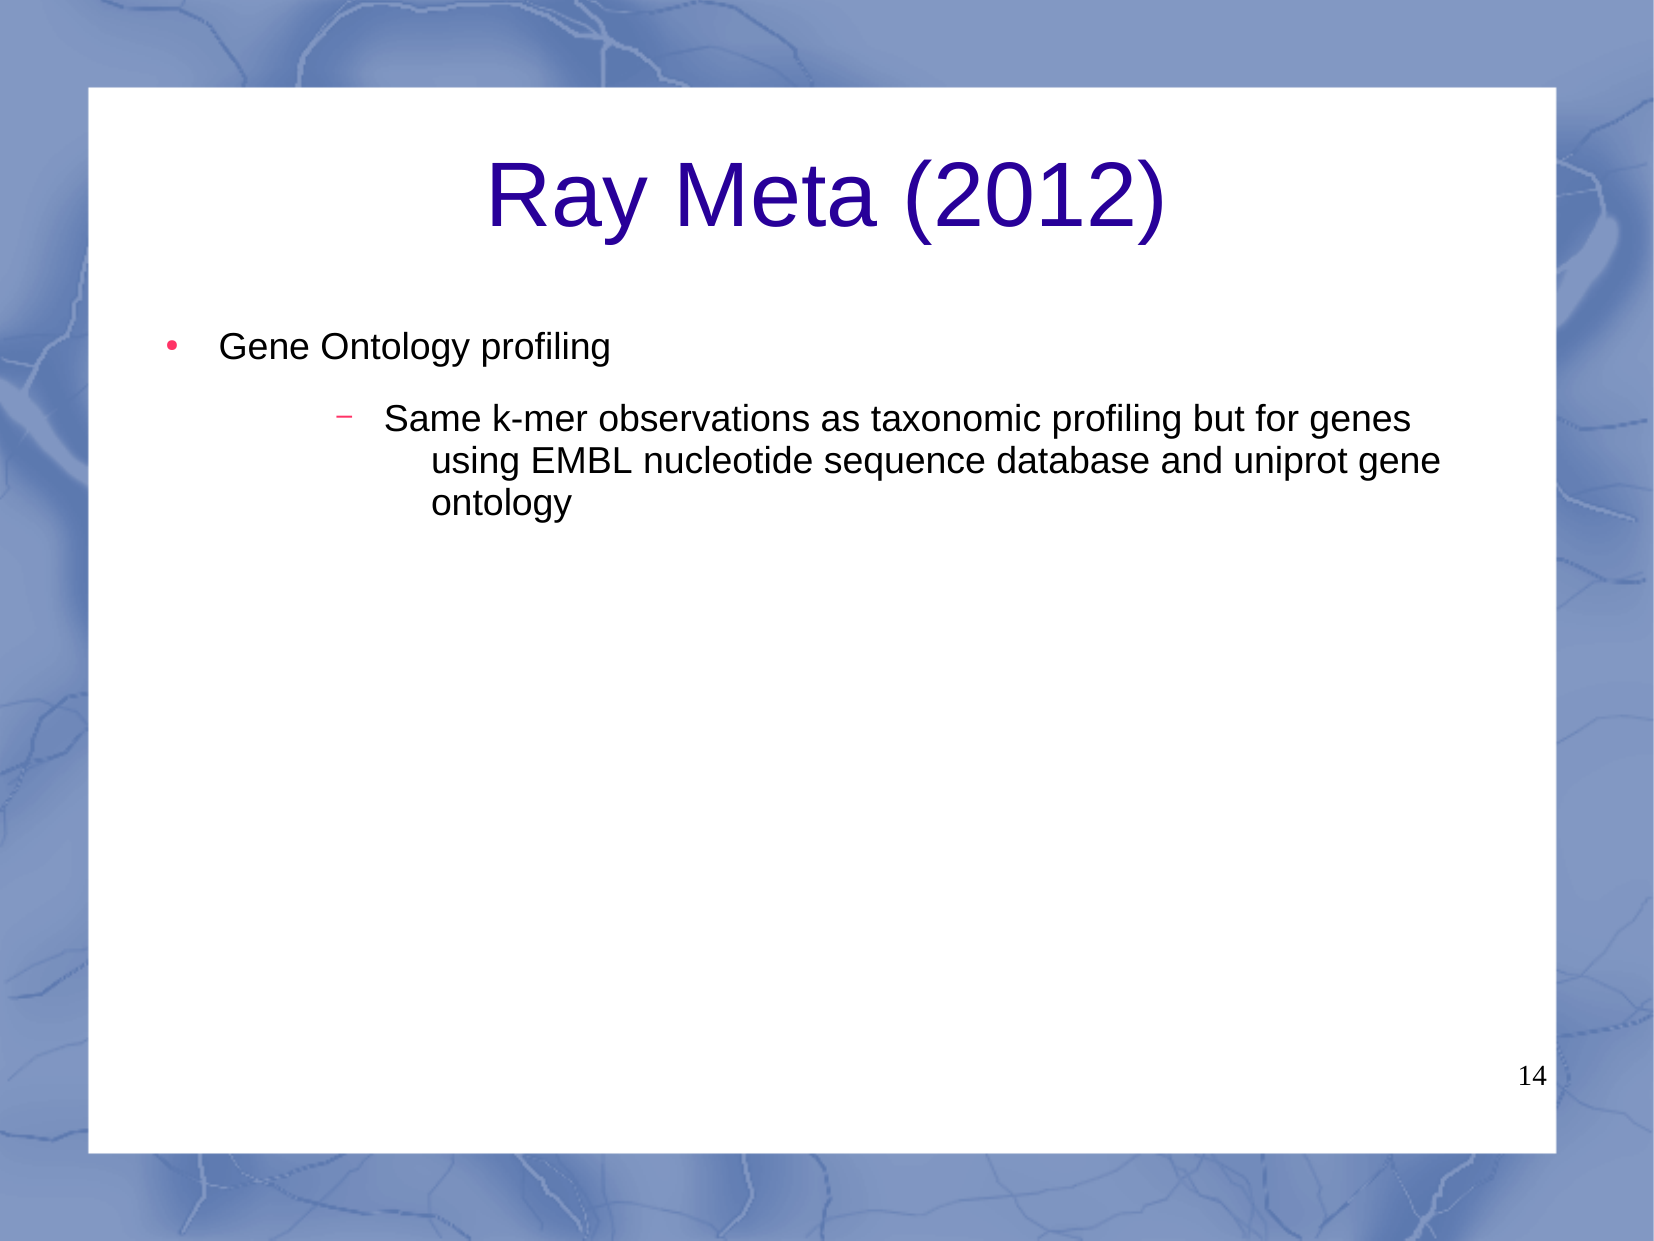

# Ray Meta (2012)
Gene Ontology profiling
Same k-mer observations as taxonomic profiling but for genes using EMBL nucleotide sequence database and uniprot gene ontology
14